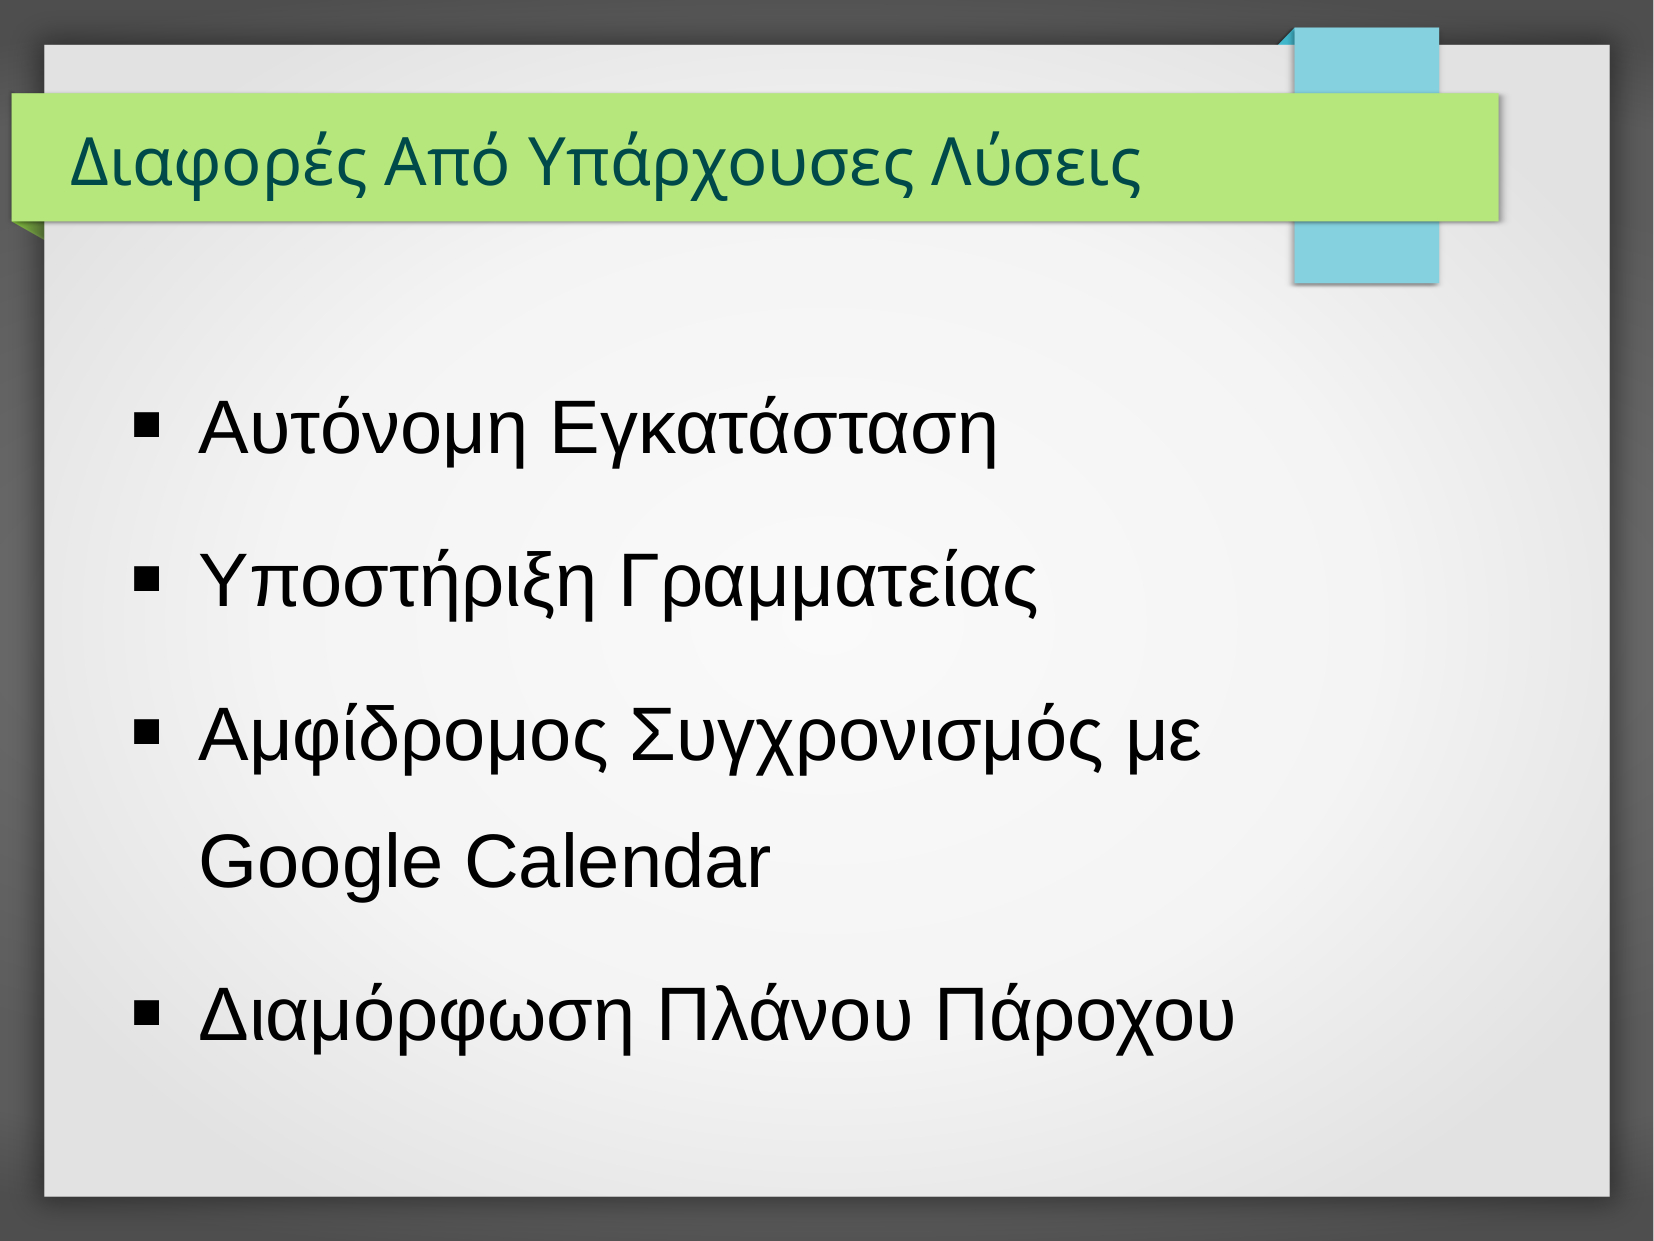

# Διαφορές Από Υπάρχουσες Λύσεις
Αυτόνομη Εγκατάσταση
Υποστήριξη Γραμματείας
Αμφίδρομος Συγχρονισμός με Google Calendar
Διαμόρφωση Πλάνου Πάροχου